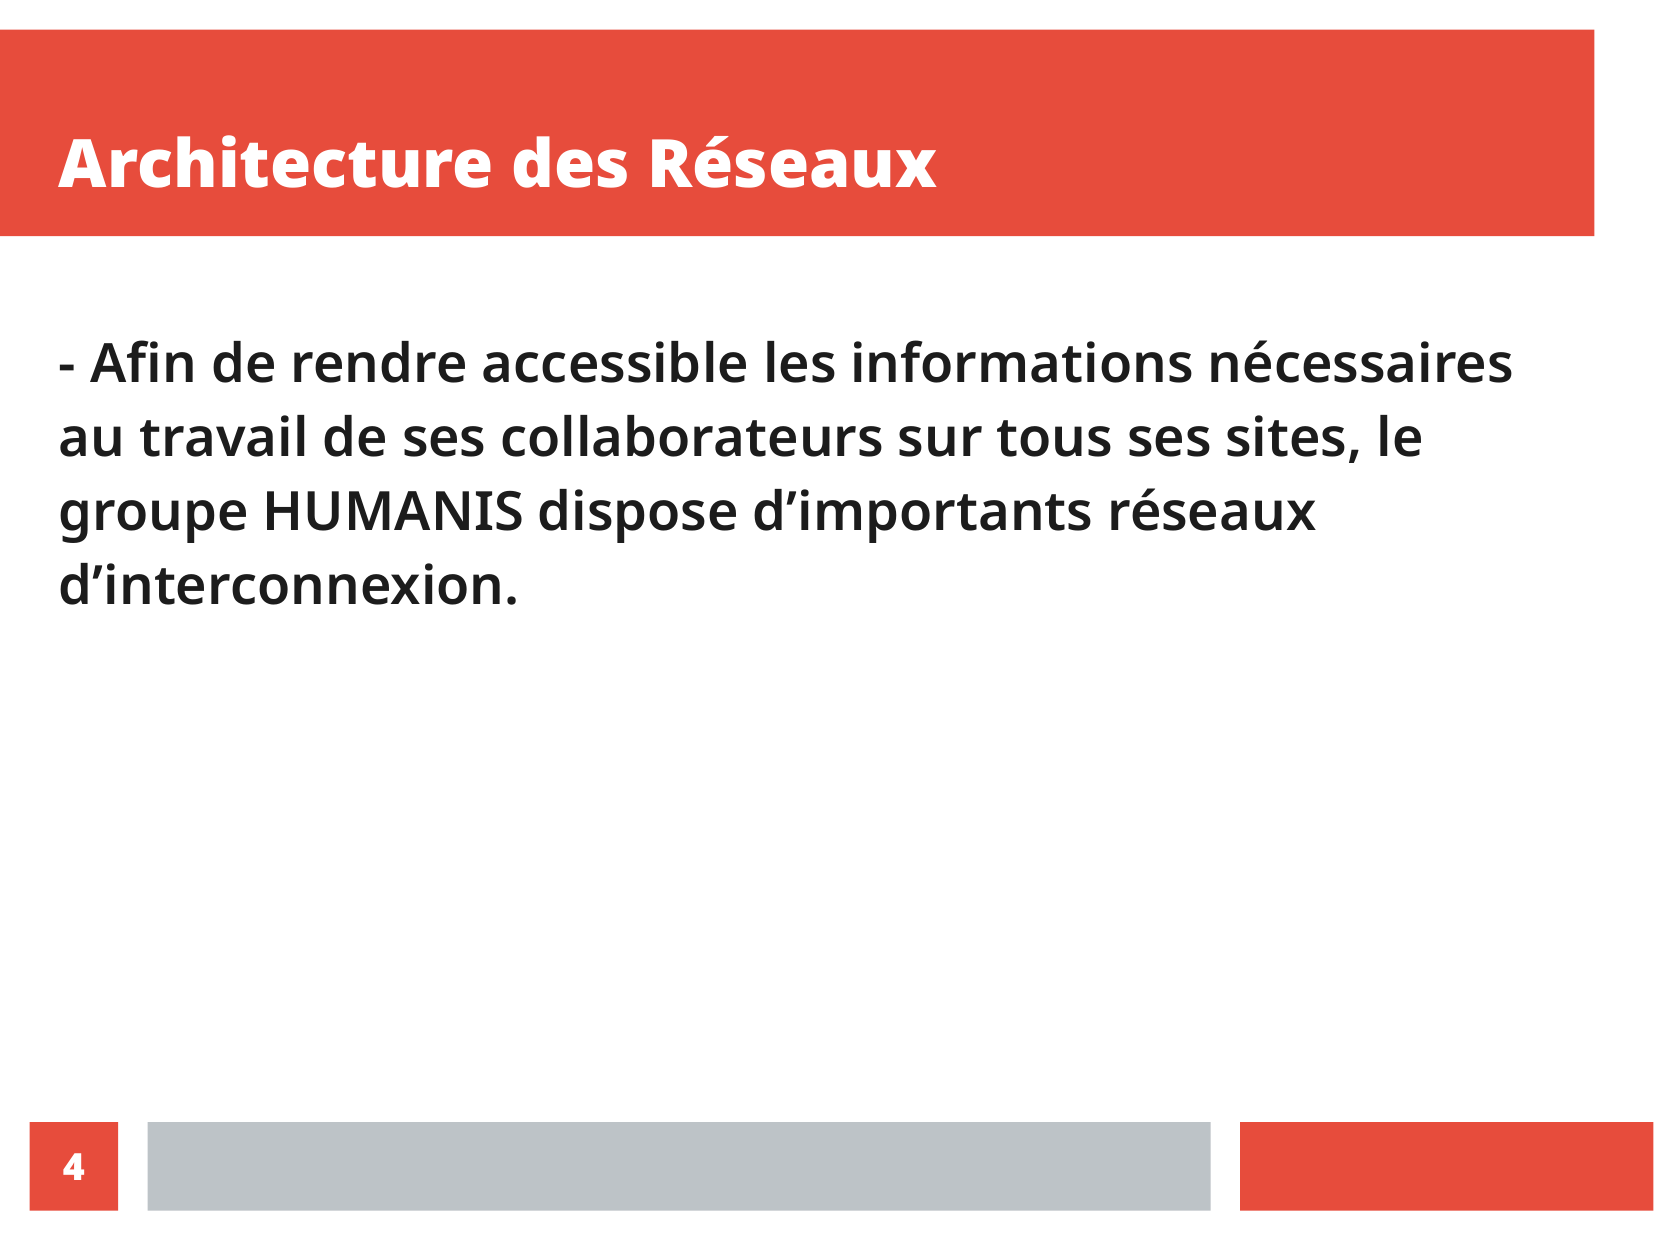

# Architecture des Réseaux
- Afin de rendre accessible les informations nécessaires au travail de ses collaborateurs sur tous ses sites, le groupe HUMANIS dispose d’importants réseaux d’interconnexion.
4